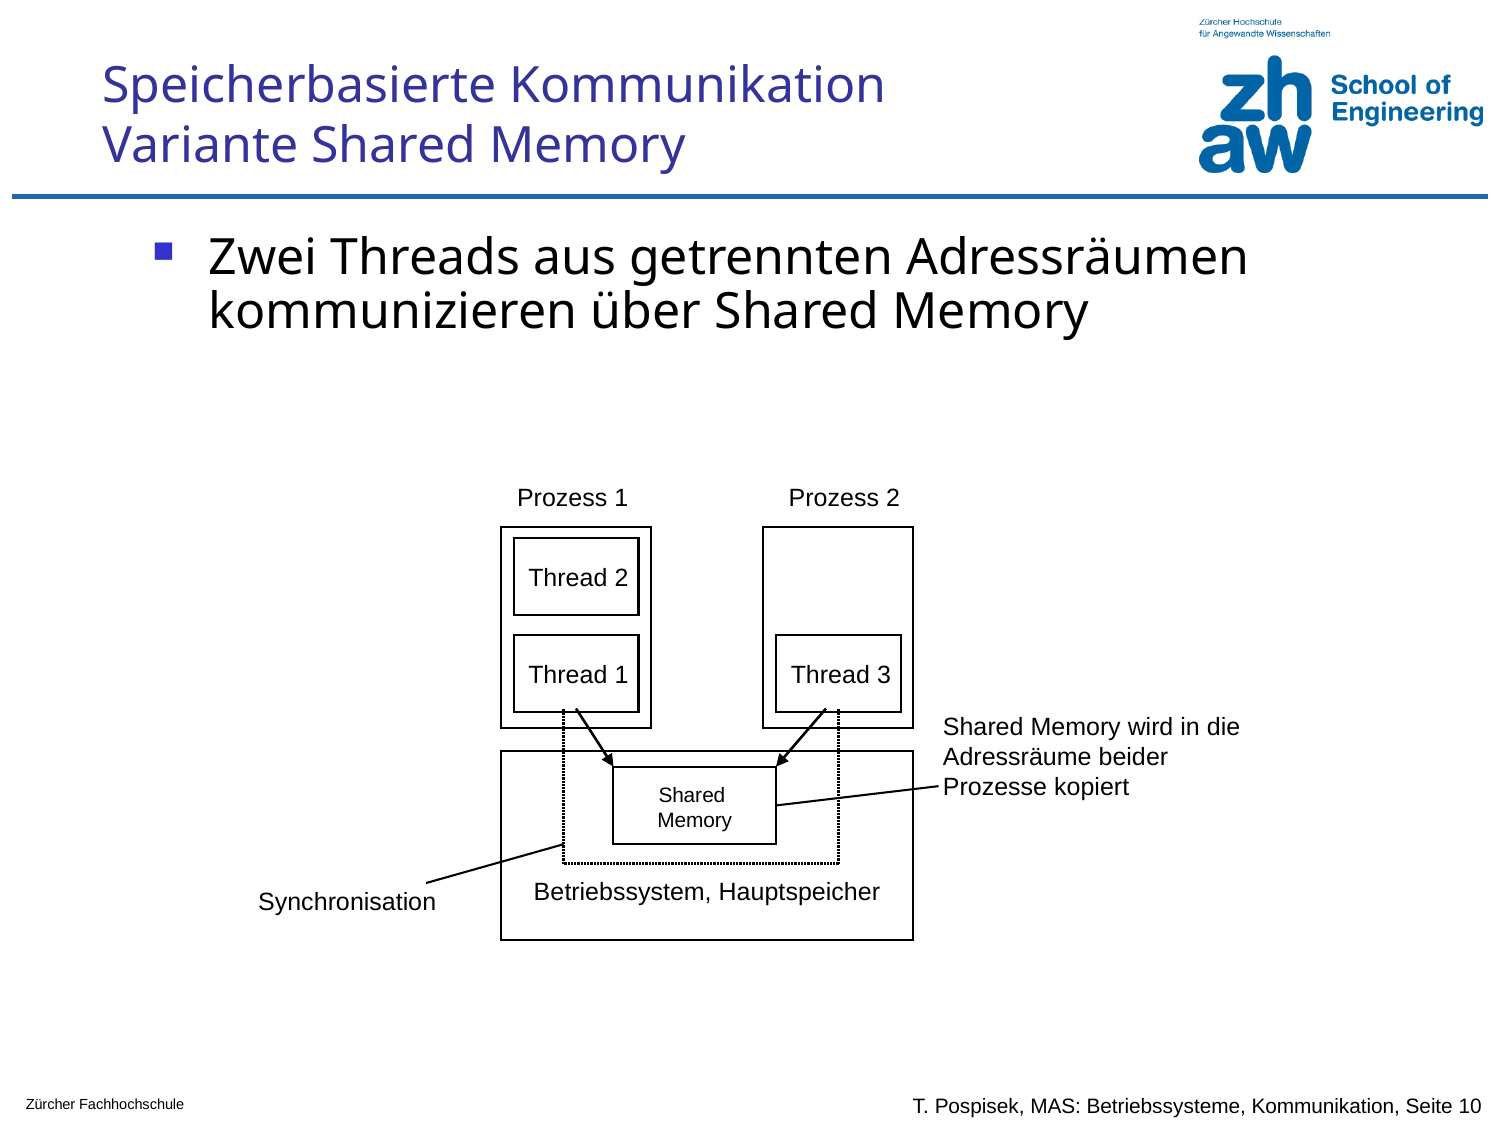

Speicherbasierte Kommunikation
Variante Shared Memory
# Zwei Threads aus getrennten Adressräumen kommunizieren über Shared Memory
Prozess 1
Prozess 2
Thread 2
Thread 1
Thread 3
Shared Memory wird in die Adressräume beider Prozesse kopiert
Betriebssystem, Hauptspeicher
Shared
Memory
Synchronisation